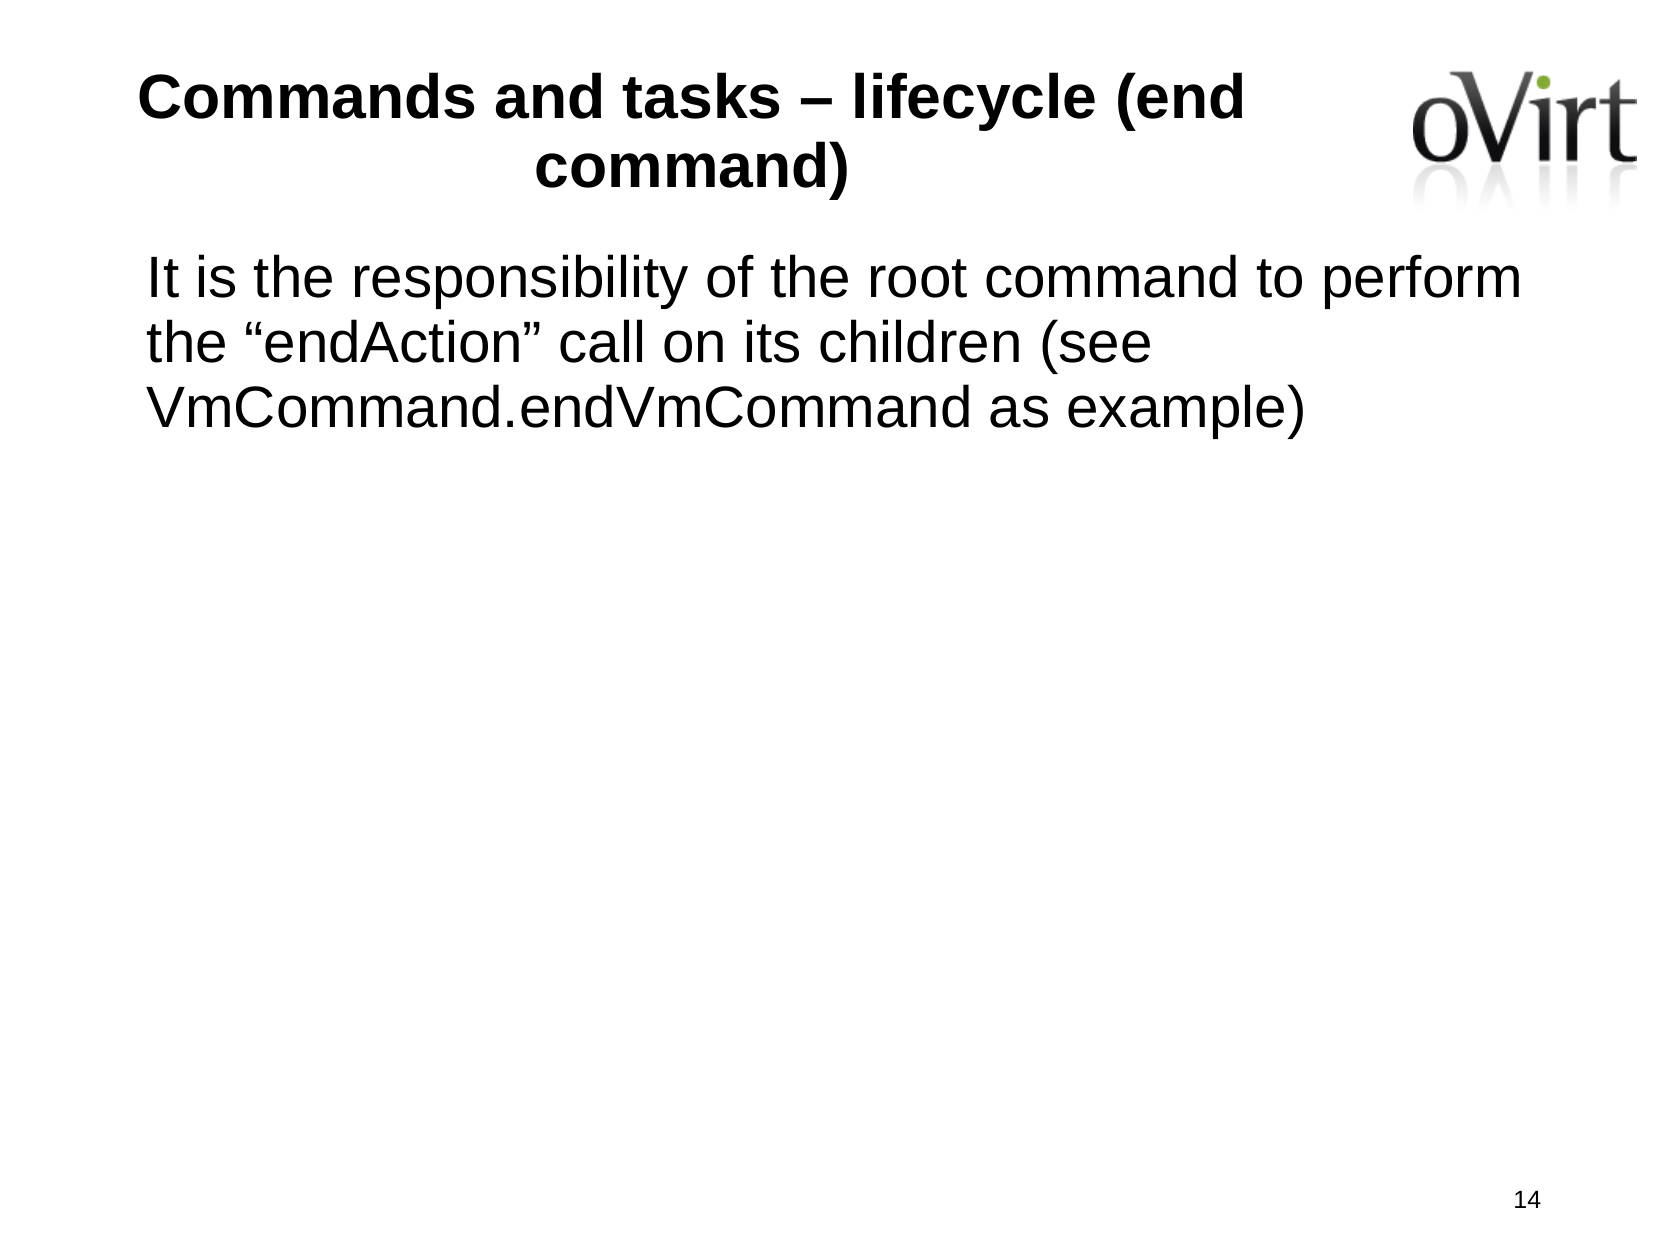

# Commands and tasks – lifecycle (end command)
It is the responsibility of the root command to perform the “endAction” call on its children (see VmCommand.endVmCommand as example)